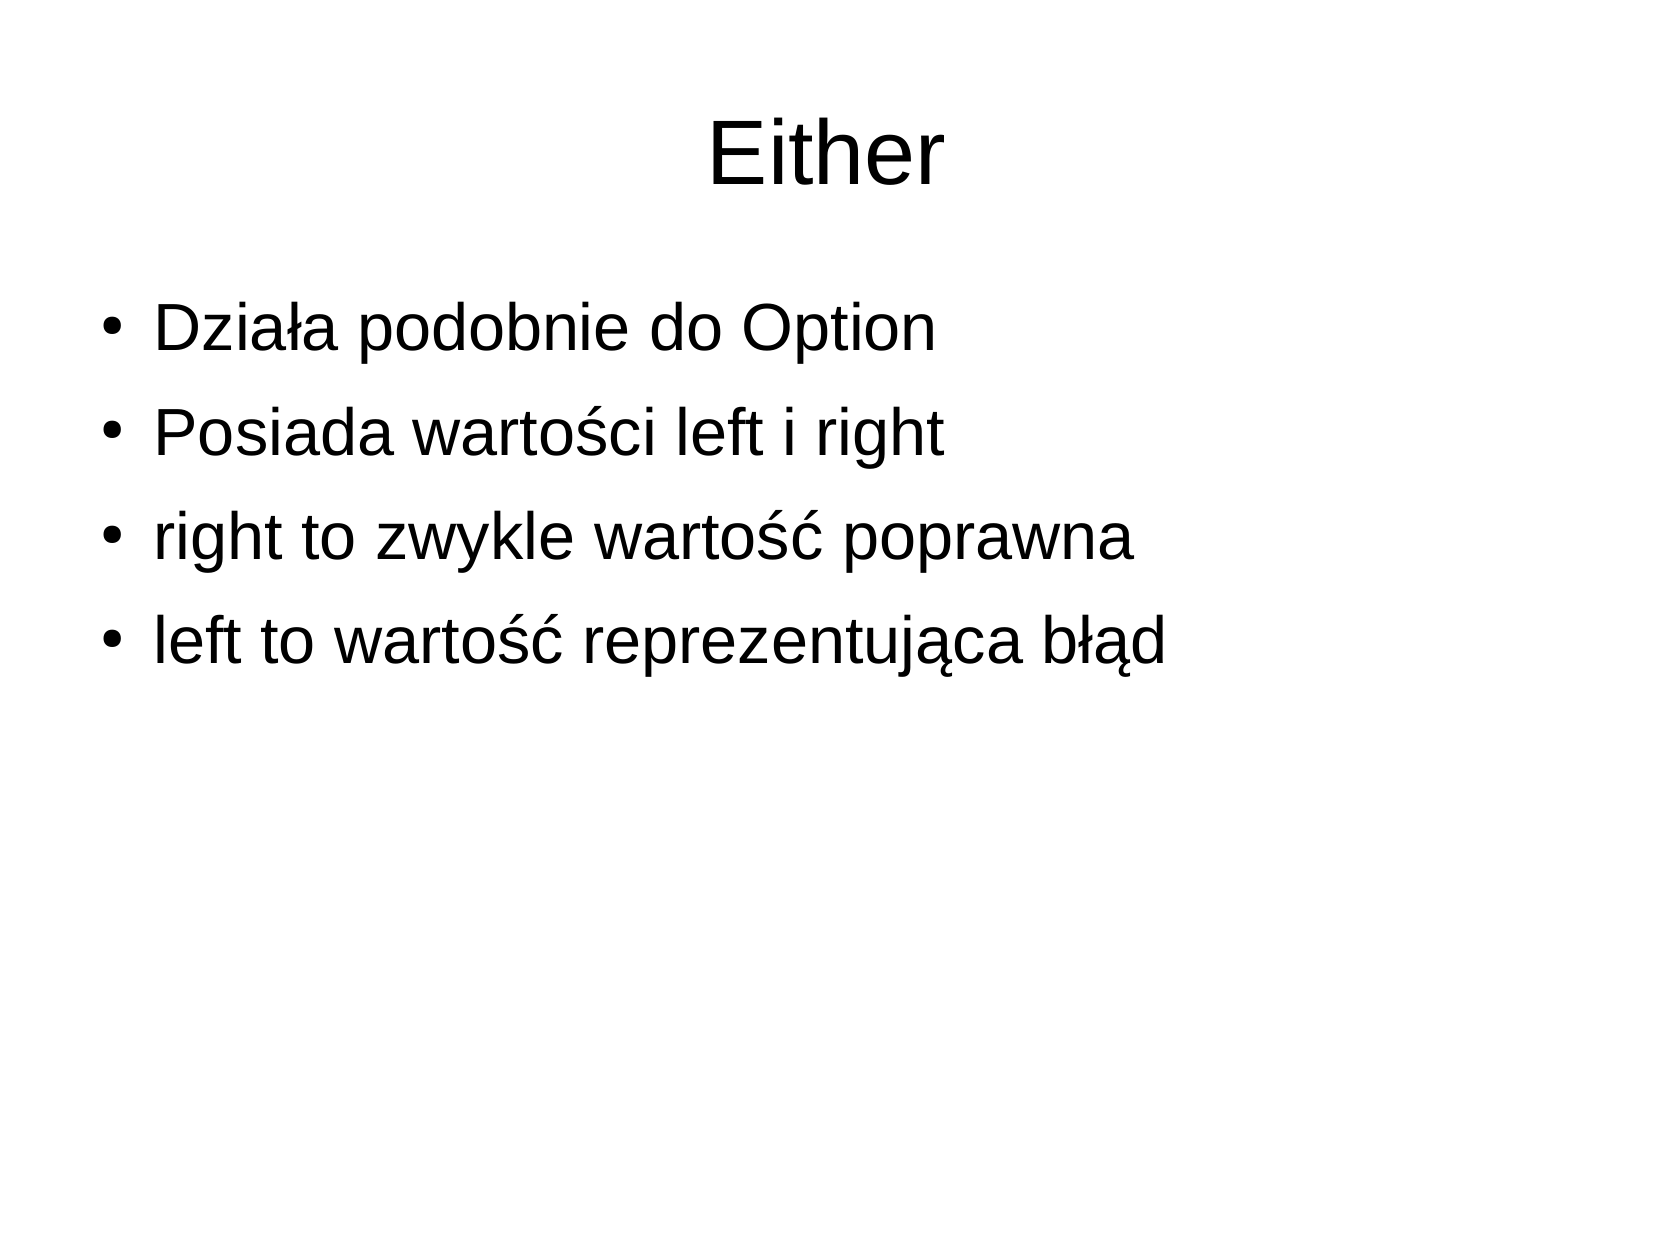

# Either
Działa podobnie do Option
Posiada wartości left i right
right to zwykle wartość poprawna
left to wartość reprezentująca błąd